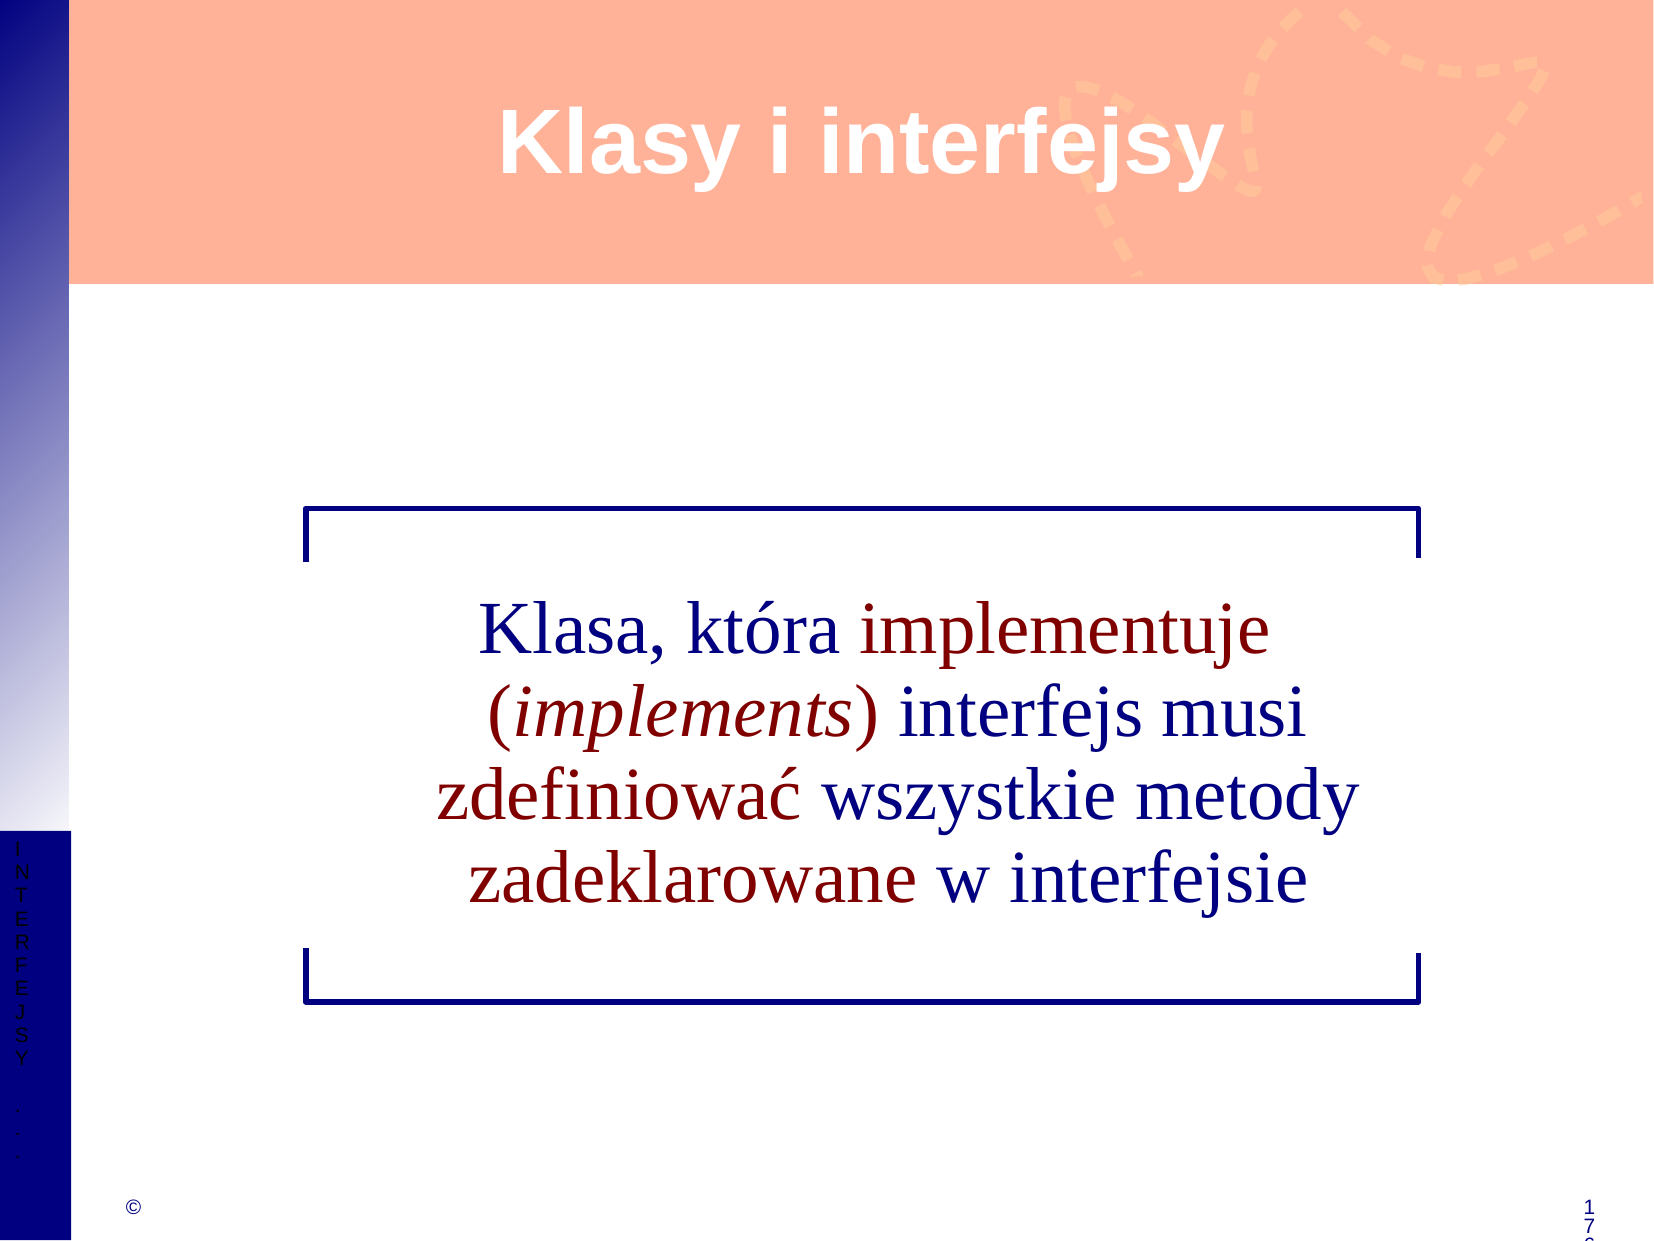

# Klasy i interfejsy
Klasa, która implementuje (implements) interfejs musi zdefiniować wszystkie metody zadeklarowane w interfejsie
I
N
T
E
R
F
E
J
S
Y
.
.
.